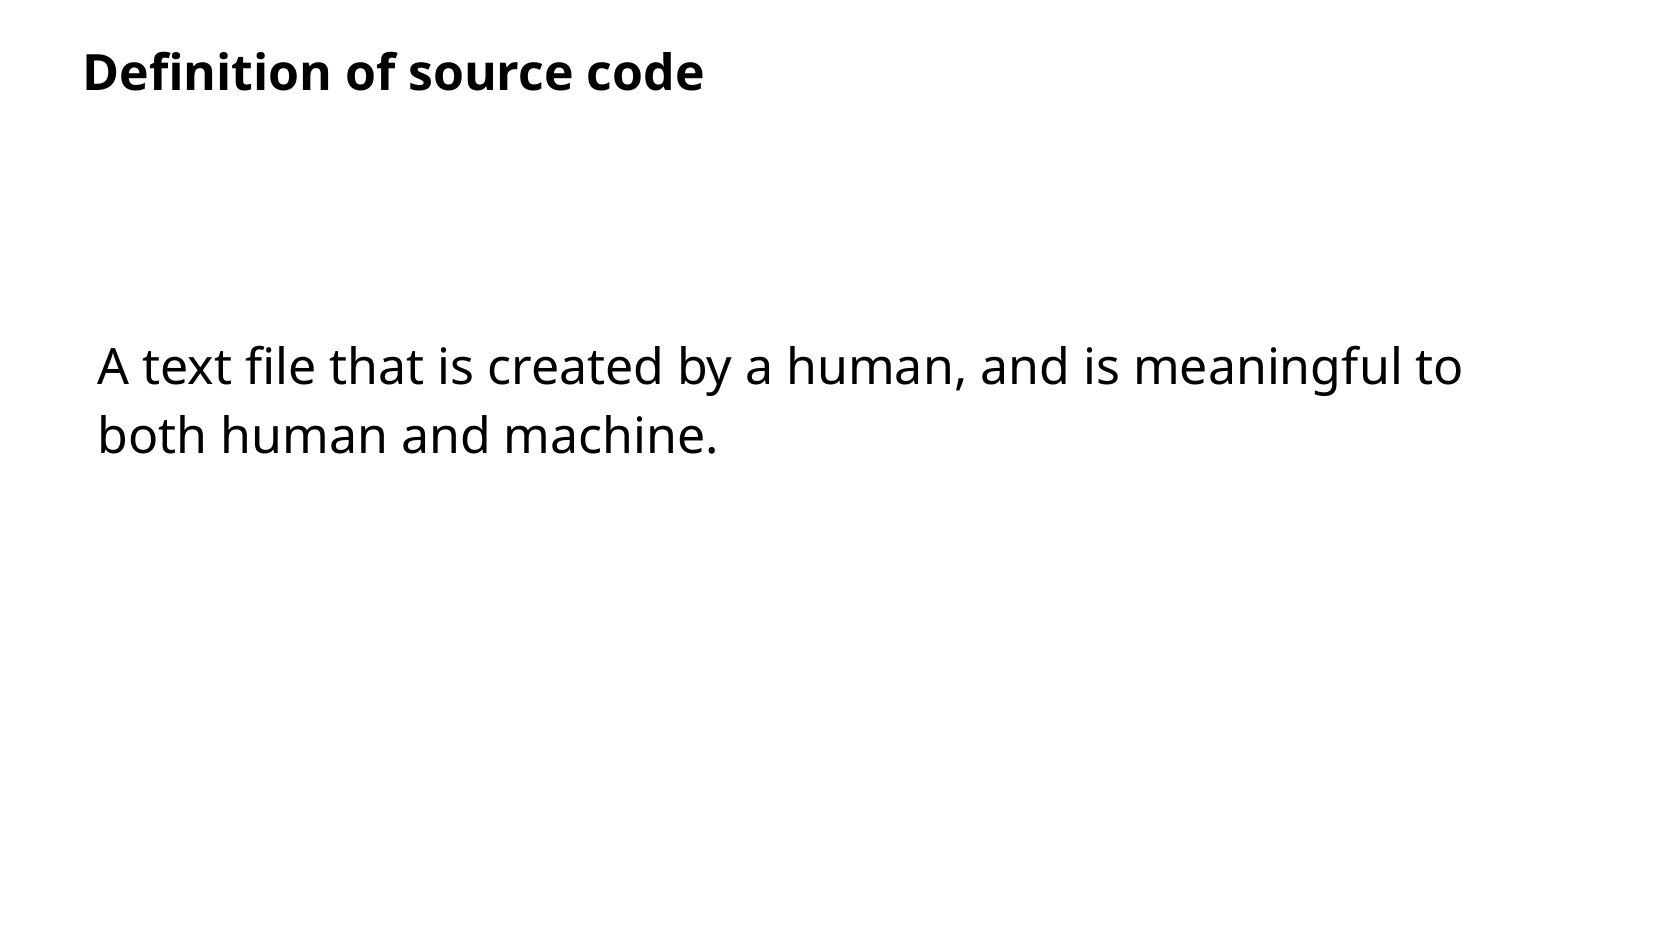

# Definition of source code
A text file that is created by a human, and is meaningful to both human and machine.